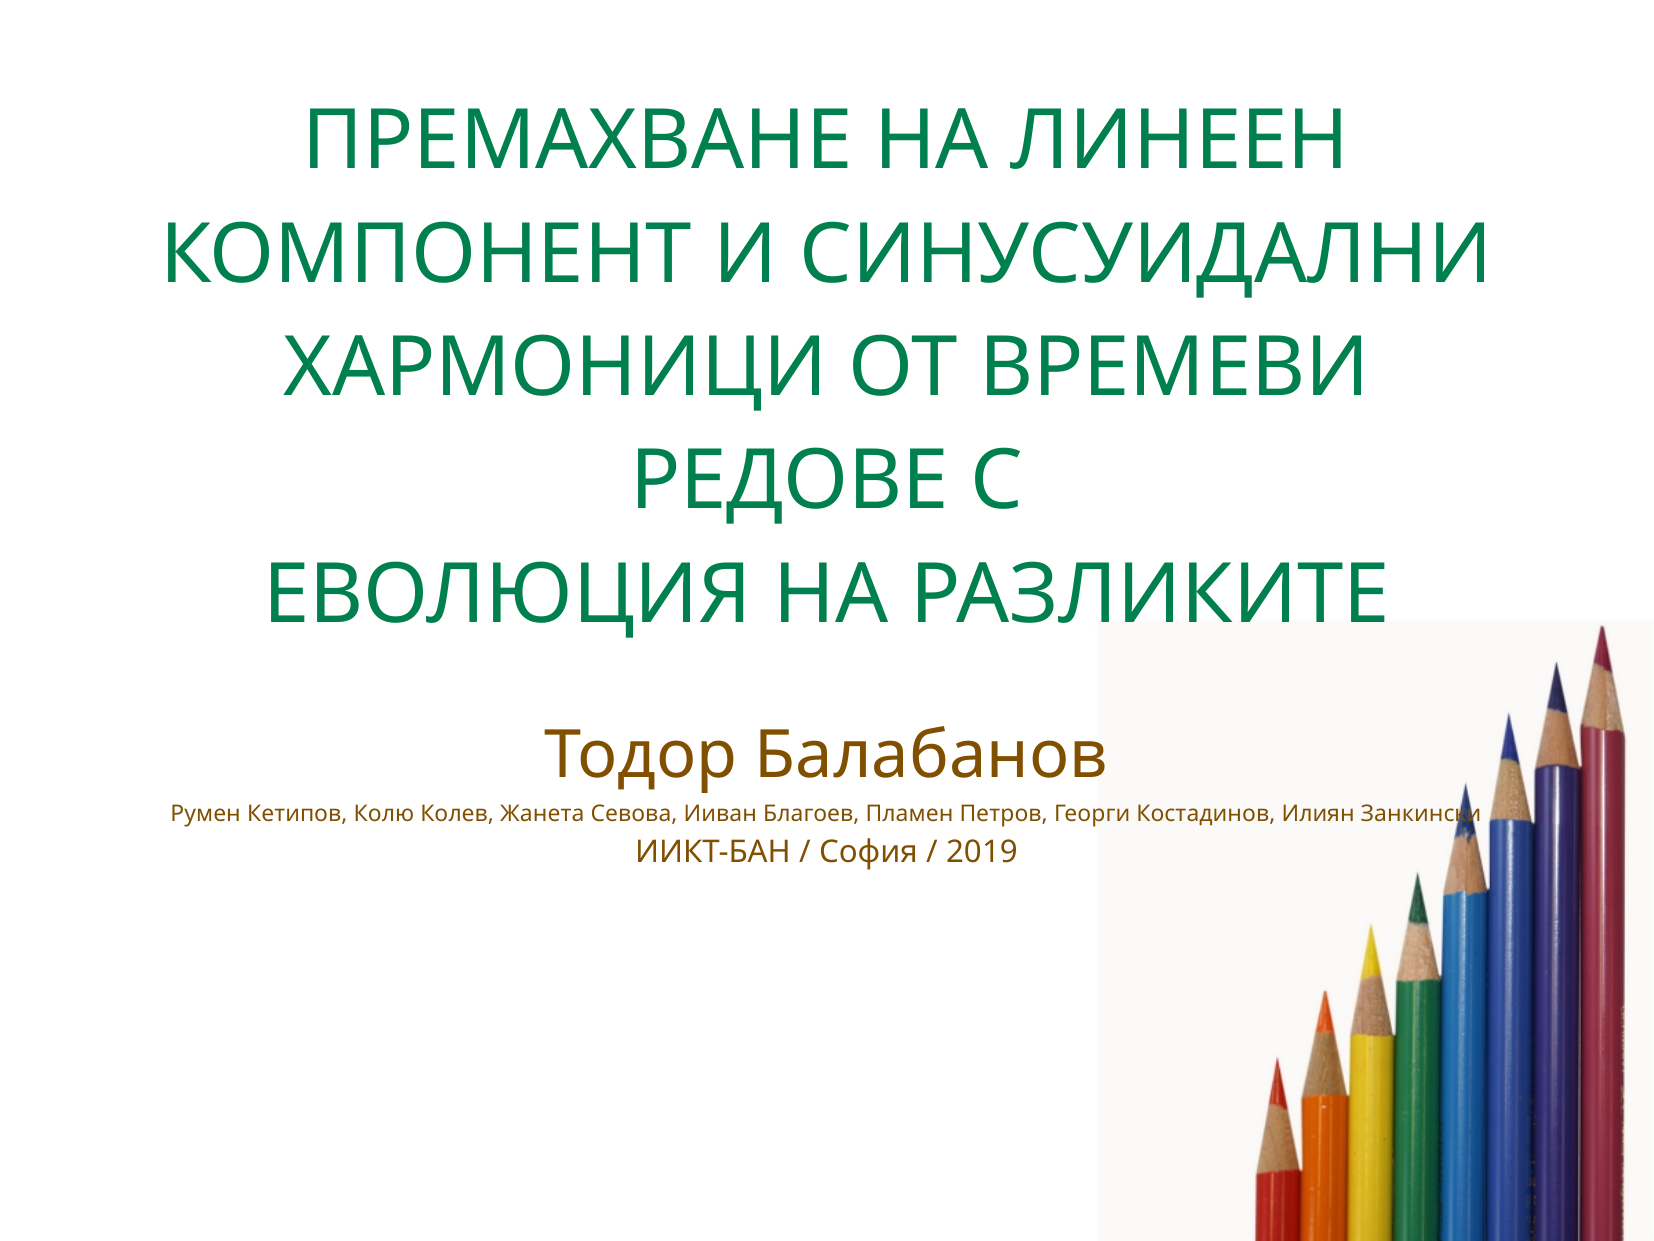

# ПРЕМАХВАНЕ НА ЛИНЕЕН КОМПОНЕНТ И СИНУСУИДАЛНИ ХАРМОНИЦИ ОТ ВРЕМЕВИ РЕДОВЕ С ЕВОЛЮЦИЯ НА РАЗЛИКИТЕ
Тодор Балабанов
Румен Кетипов, Колю Колев, Жанета Севова, Ииван Благоев, Пламен Петров, Георги Костадинов, Илиян Занкински
ИИКТ-БАН / София / 2019